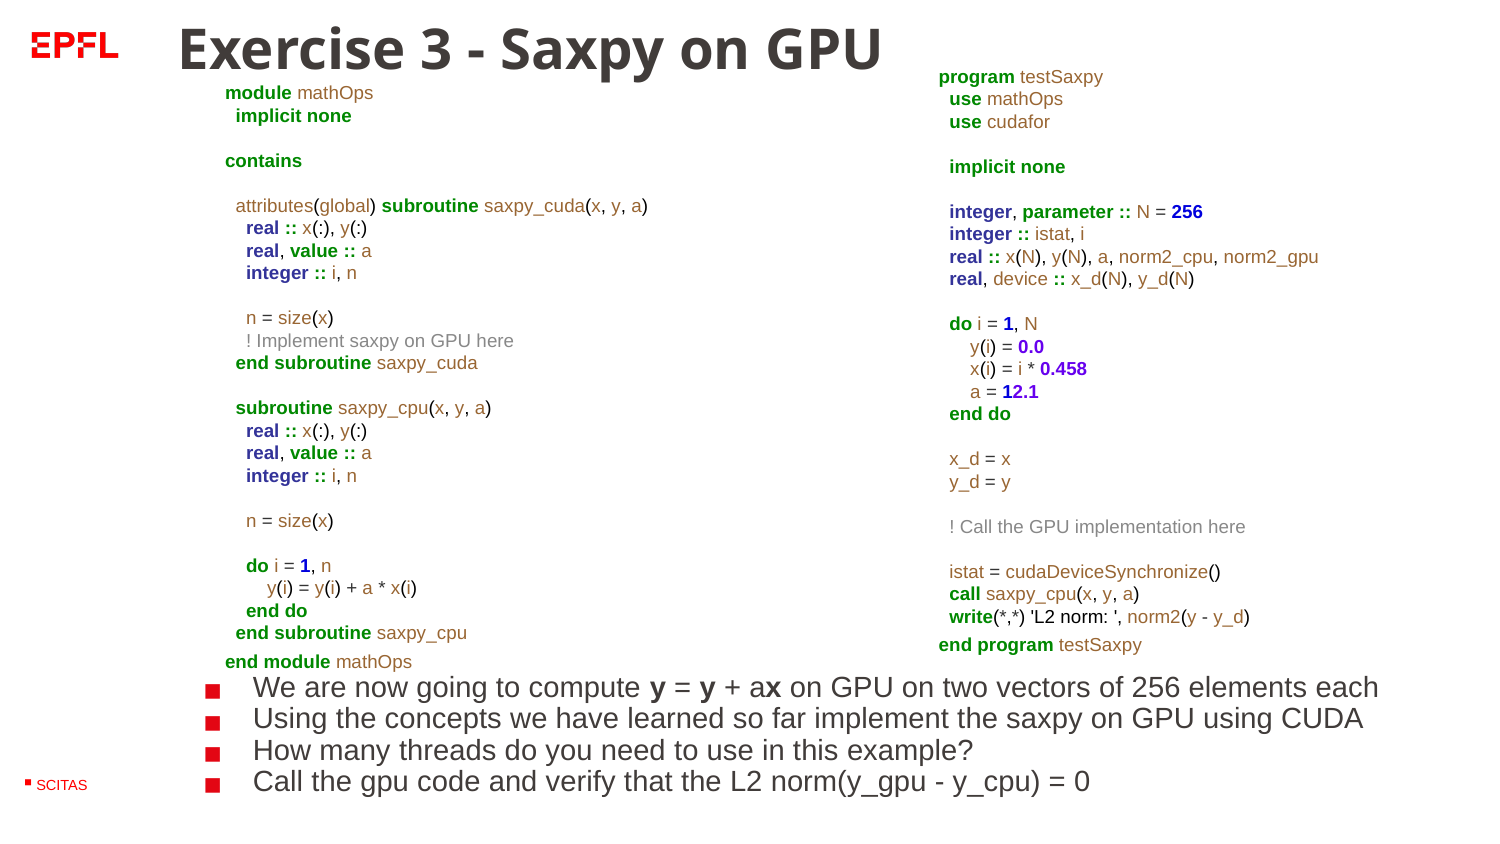

# Exercise 3 - Saxpy on GPU
program testSaxpy
 use mathOps
 use cudafor
 implicit none
 integer, parameter :: N = 256
 integer :: istat, i
 real :: x(N), y(N), a, norm2_cpu, norm2_gpu
 real, device :: x_d(N), y_d(N)
 do i = 1, N
 y(i) = 0.0
 x(i) = i * 0.458
 a = 12.1
 end do
 x_d = x
 y_d = y
 ! Call the GPU implementation here
 istat = cudaDeviceSynchronize()
 call saxpy_cpu(x, y, a)
 write(*,*) 'L2 norm: ', norm2(y - y_d)
end program testSaxpy
module mathOps
 implicit none
contains
 attributes(global) subroutine saxpy_cuda(x, y, a)
 real :: x(:), y(:)
 real, value :: a
 integer :: i, n
 n = size(x)
 ! Implement saxpy on GPU here
 end subroutine saxpy_cuda
 subroutine saxpy_cpu(x, y, a)
 real :: x(:), y(:)
 real, value :: a
 integer :: i, n
 n = size(x)
 do i = 1, n
 y(i) = y(i) + a * x(i)
 end do
 end subroutine saxpy_cpu
end module mathOps
We are now going to compute y = y + ax on GPU on two vectors of 256 elements each
Using the concepts we have learned so far implement the saxpy on GPU using CUDA
How many threads do you need to use in this example?
Call the gpu code and verify that the L2 norm(y_gpu - y_cpu) = 0